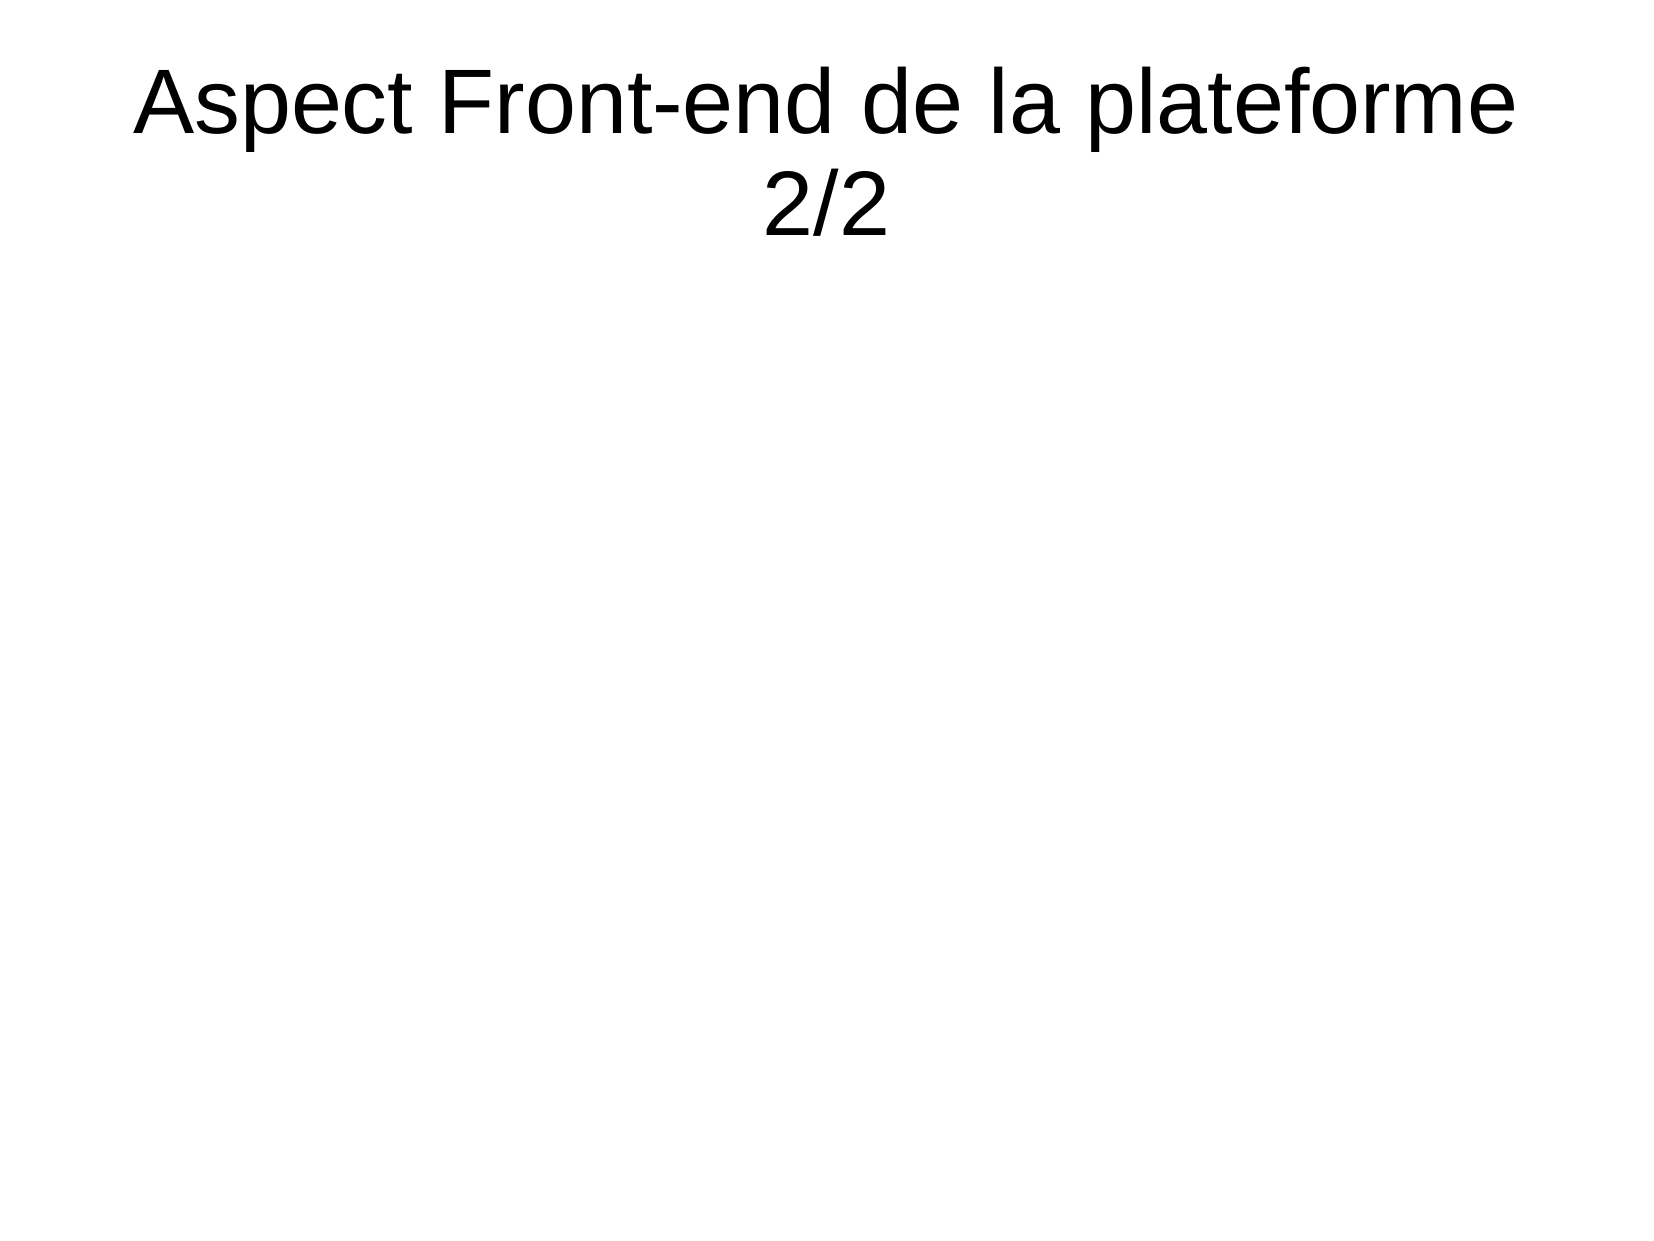

# Aspect Front-end de la plateforme 2/2